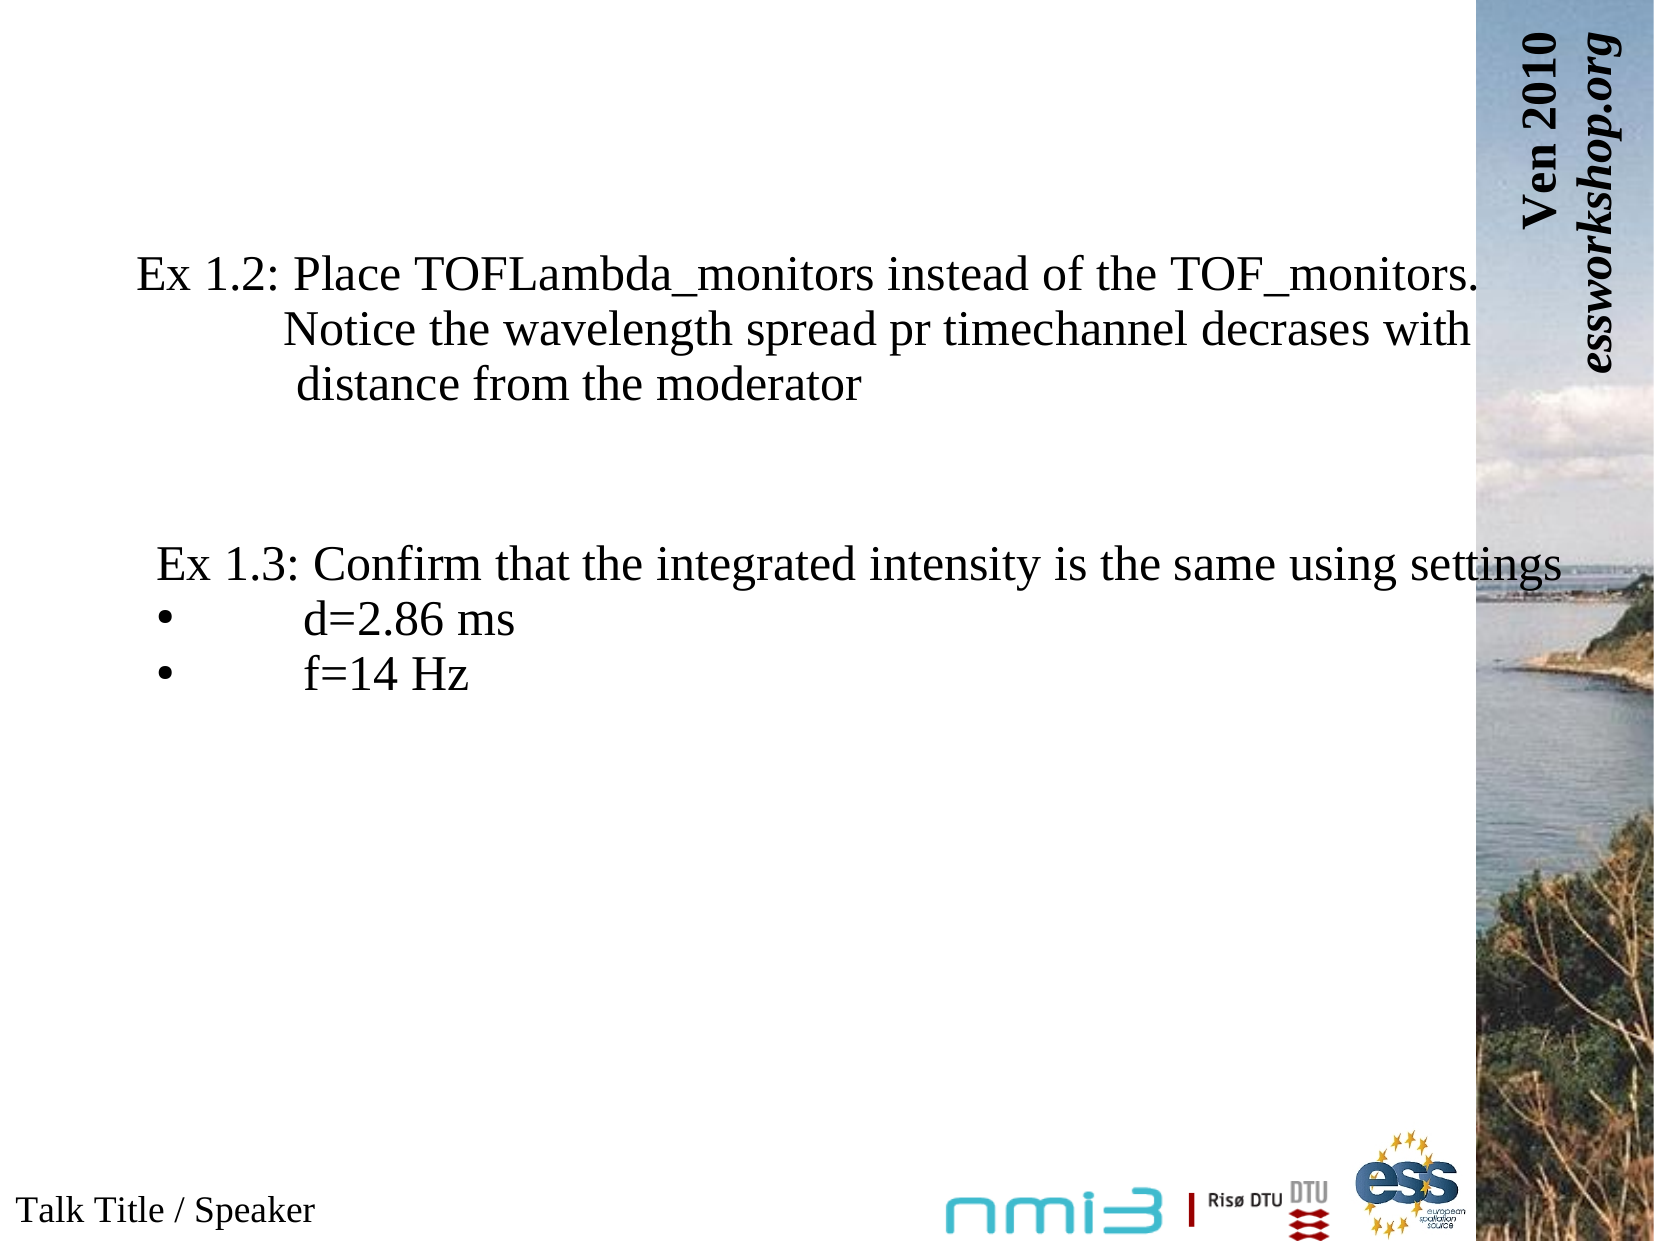

Ex 1.2: Place TOFLambda_monitors instead of the TOF_monitors.
		Notice the wavelength spread pr timechannel decrases with
		 distance from the moderator
Ex 1.3: Confirm that the integrated intensity is the same using settings
		d=2.86 ms
		f=14 Hz